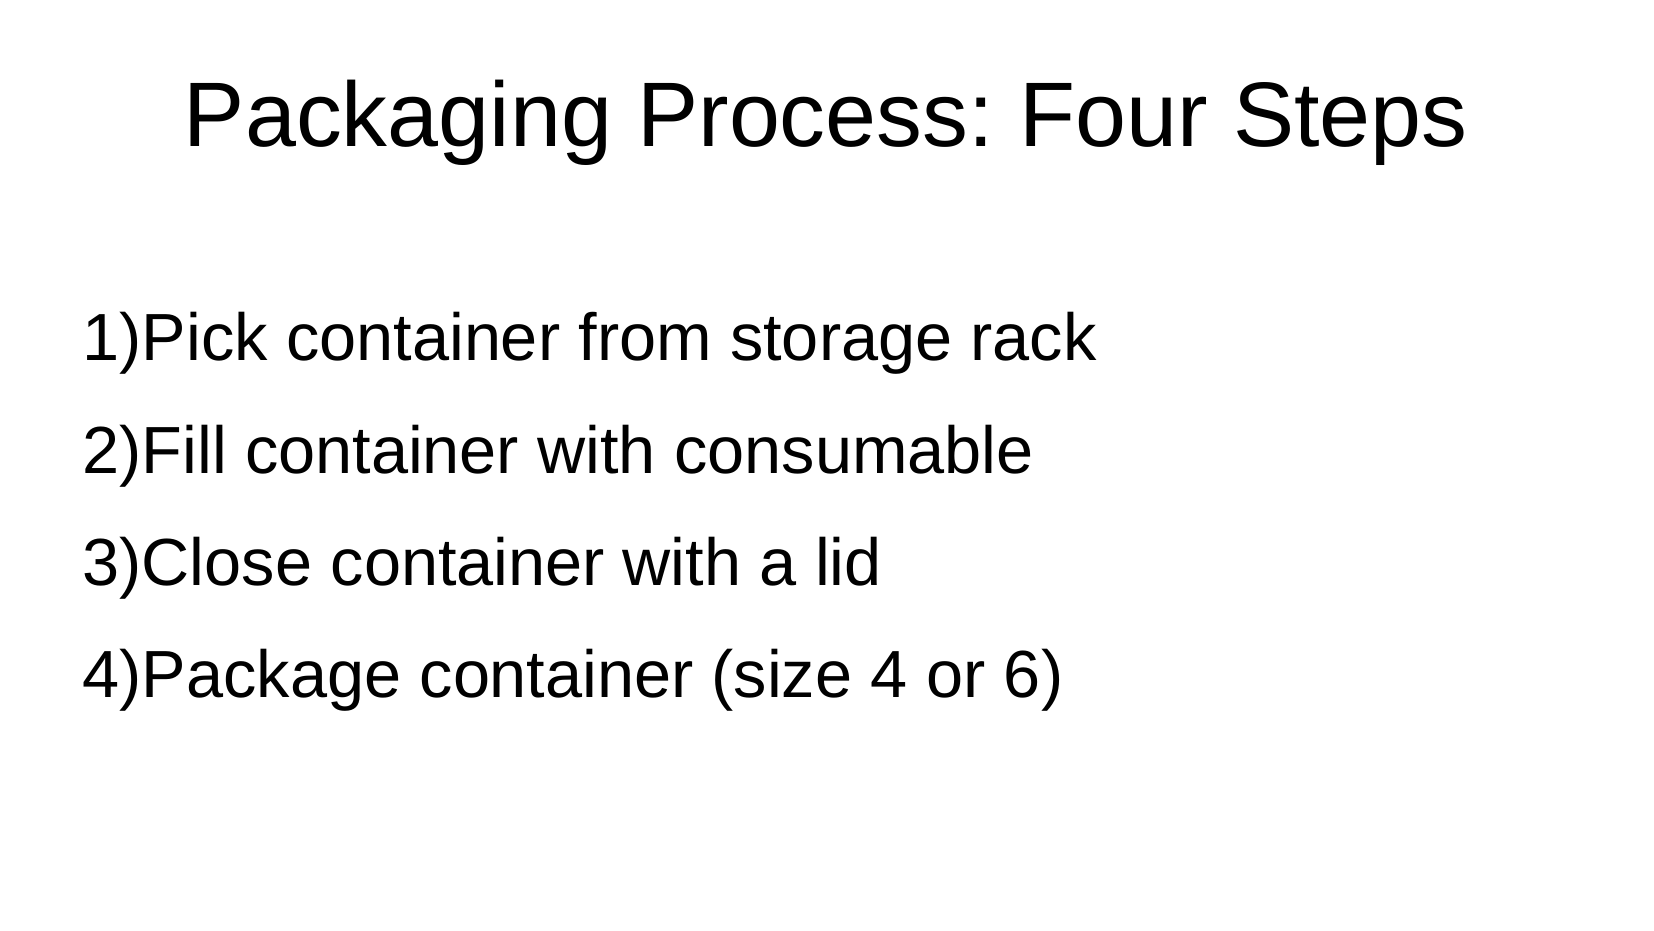

# Packaging Process: Four Steps
Pick container from storage rack
Fill container with consumable
Close container with a lid
Package container (size 4 or 6)